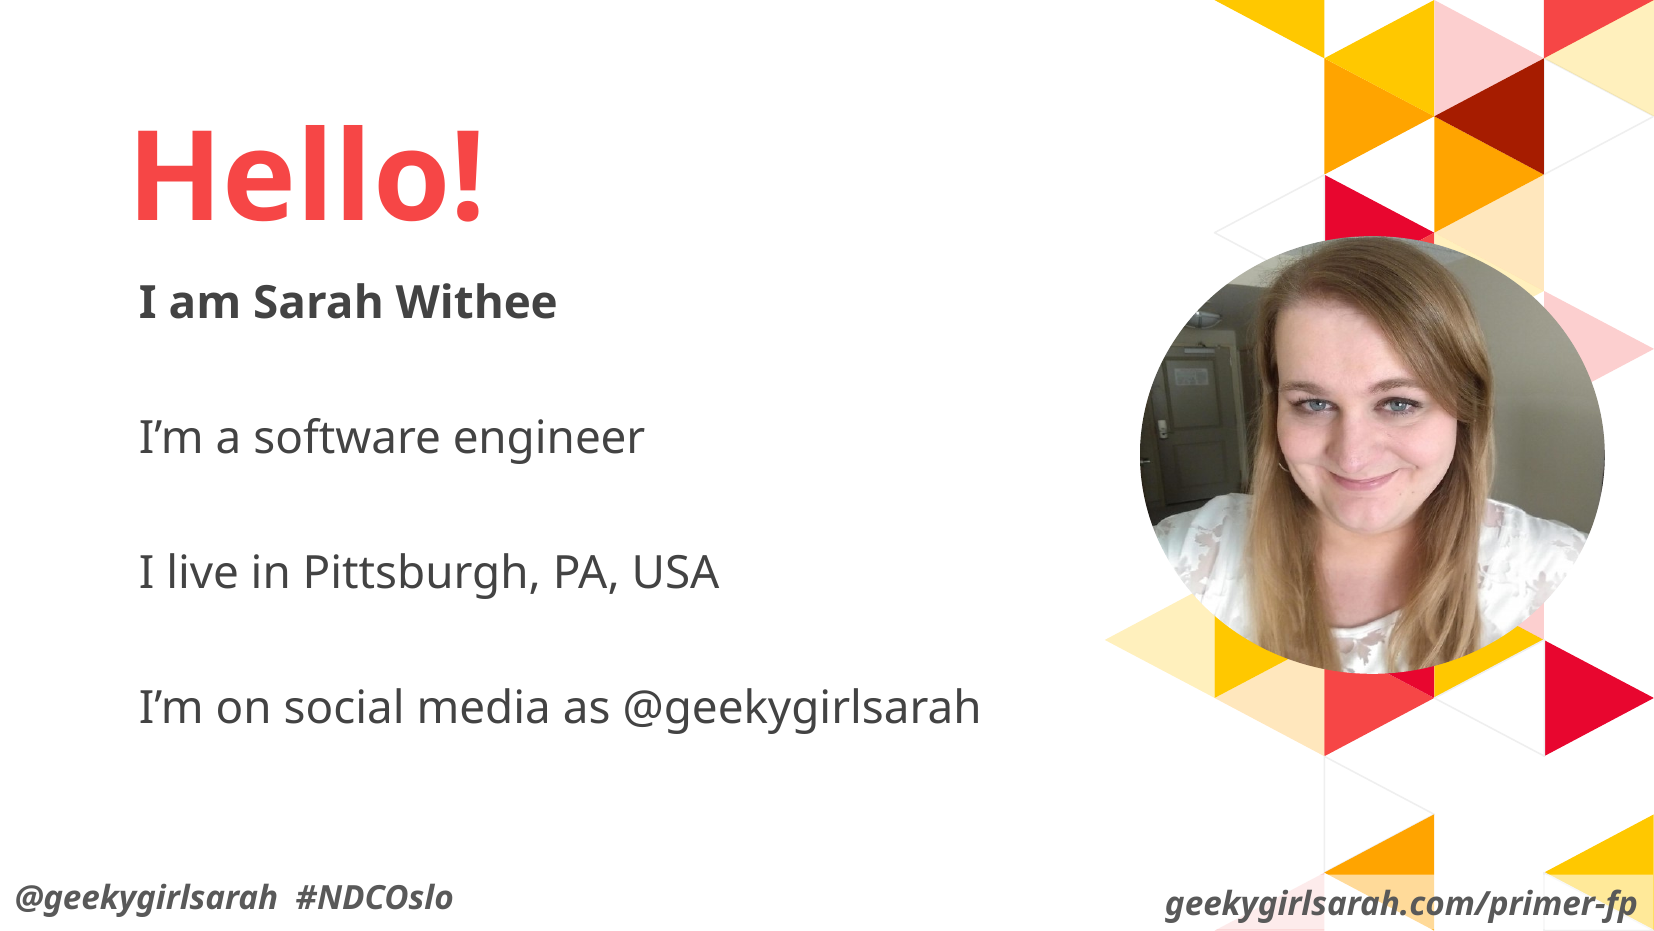

# Hello!
I am Sarah Withee
I’m a software engineer
I live in Pittsburgh, PA, USA
I’m on social media as @geekygirlsarah